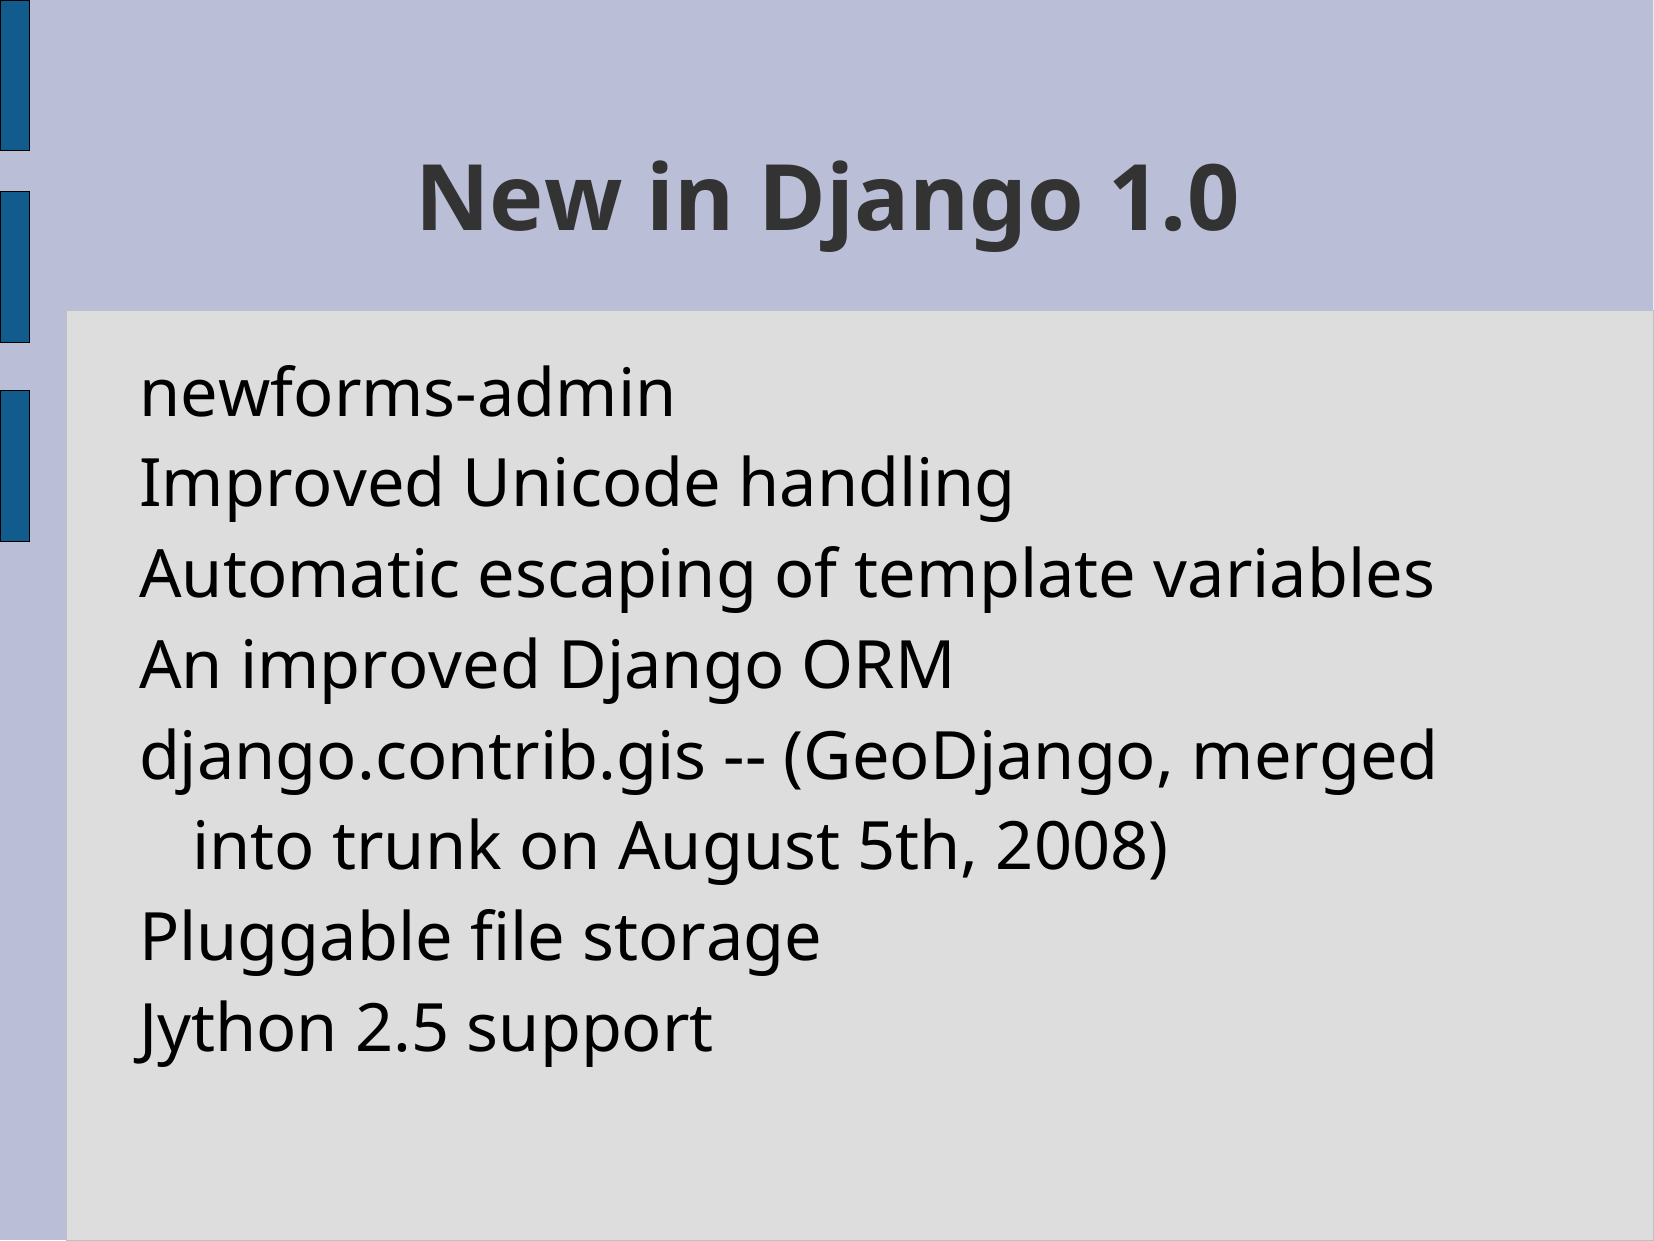

# New in Django 1.0
newforms-admin
Improved Unicode handling
Automatic escaping of template variables
An improved Django ORM
django.contrib.gis -- (GeoDjango, merged into trunk on August 5th, 2008)
Pluggable file storage
Jython 2.5 support